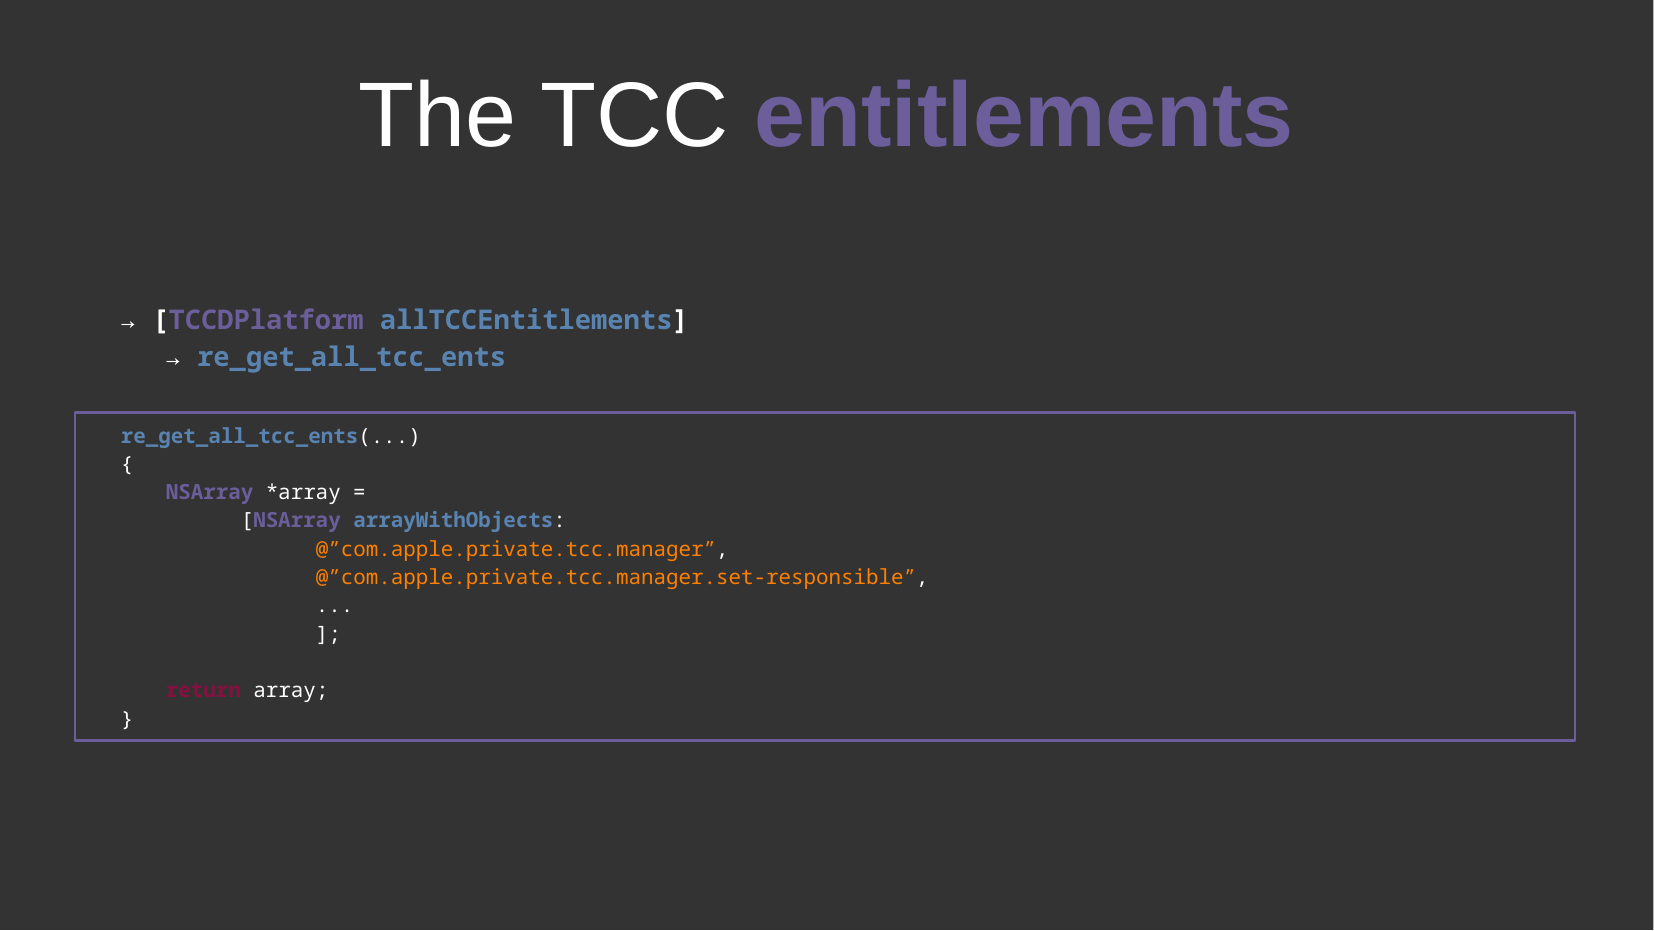

# The TCC entitlements
→ [TCCDPlatform allTCCEntitlements]
	→ re_get_all_tcc_ents
re_get_all_tcc_ents(...)
{
	NSArray *array =
		[NSArray arrayWithObjects:
			@”com.apple.private.tcc.manager”,
			@”com.apple.private.tcc.manager.set-responsible”,
			...
			];
	return array;
}